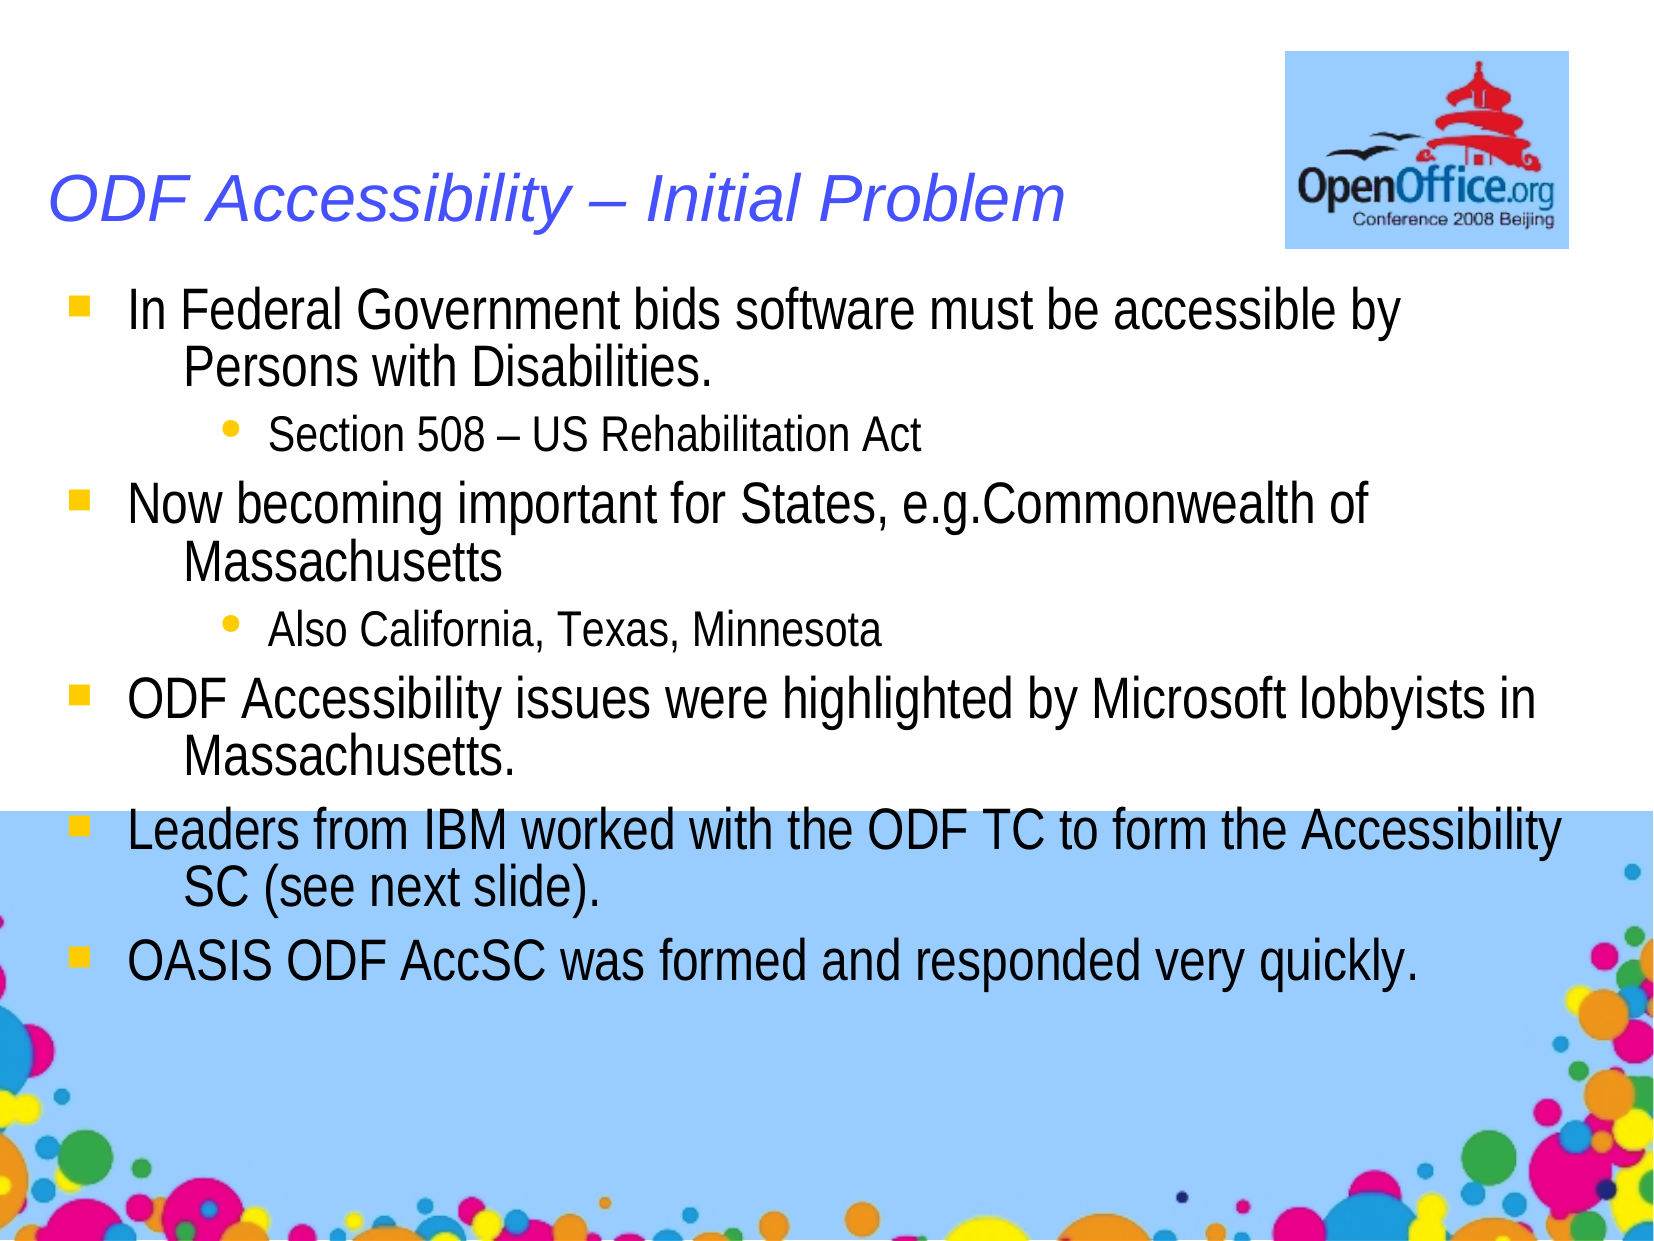

# ODF Accessibility – Initial Problem
In Federal Government bids software must be accessible by Persons with Disabilities.
Section 508 – US Rehabilitation Act
Now becoming important for States, e.g.Commonwealth of Massachusetts
Also California, Texas, Minnesota
ODF Accessibility issues were highlighted by Microsoft lobbyists in Massachusetts.
Leaders from IBM worked with the ODF TC to form the Accessibility SC (see next slide).
OASIS ODF AccSC was formed and responded very quickly.